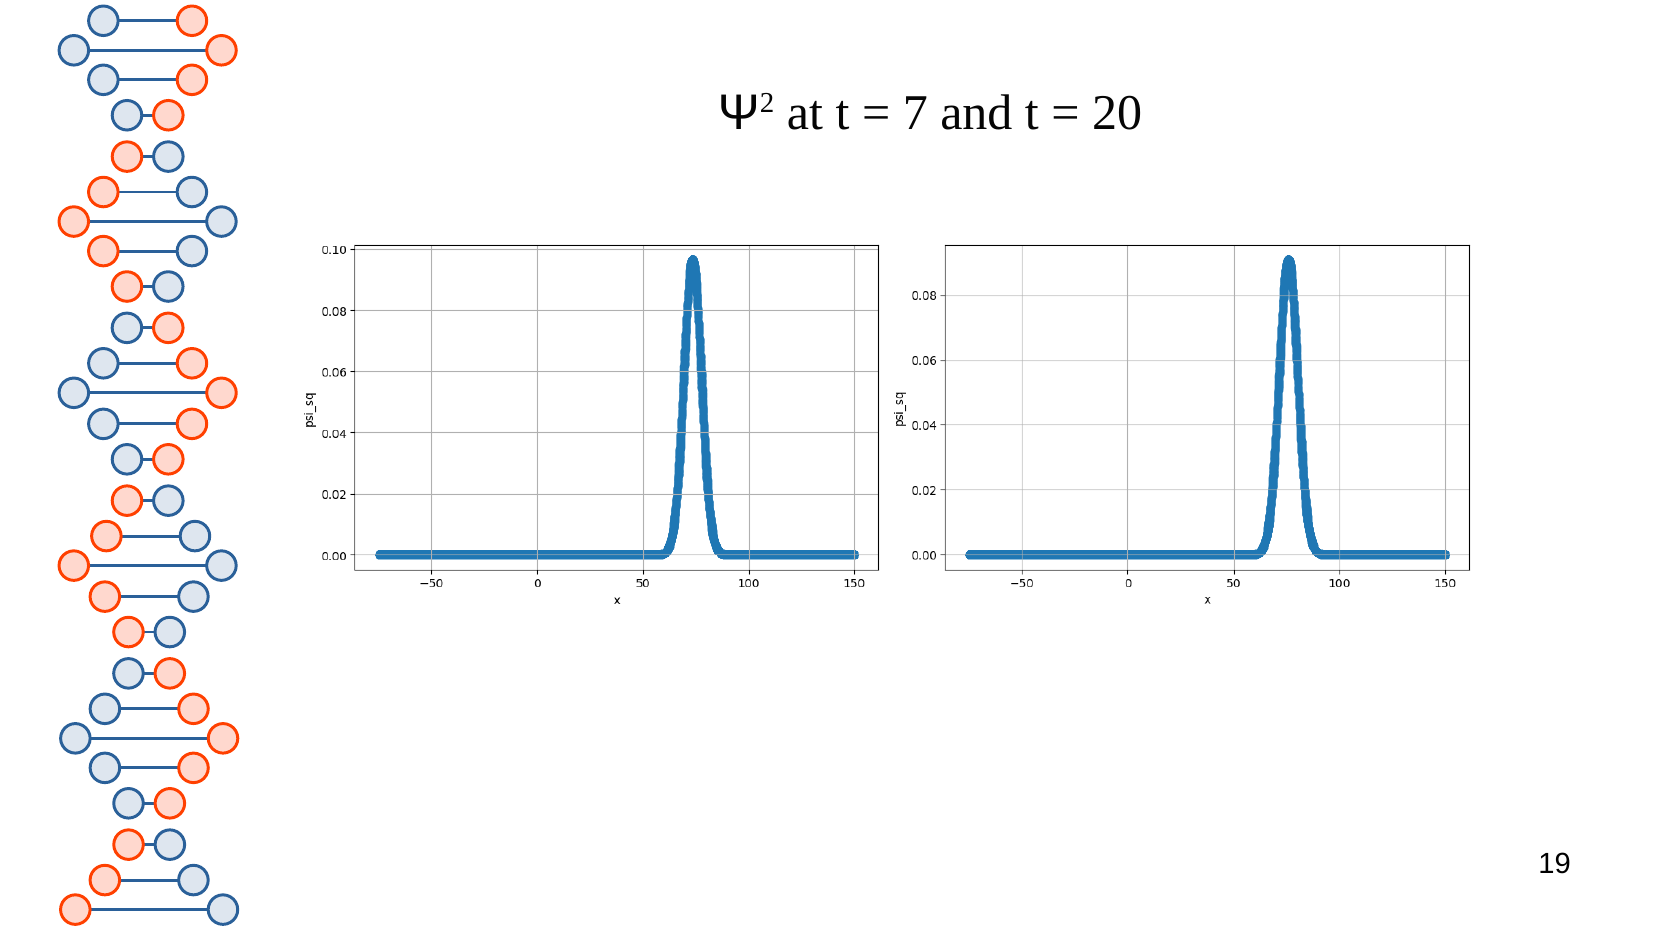

# Ψ2 at t = 7 and t = 20
19